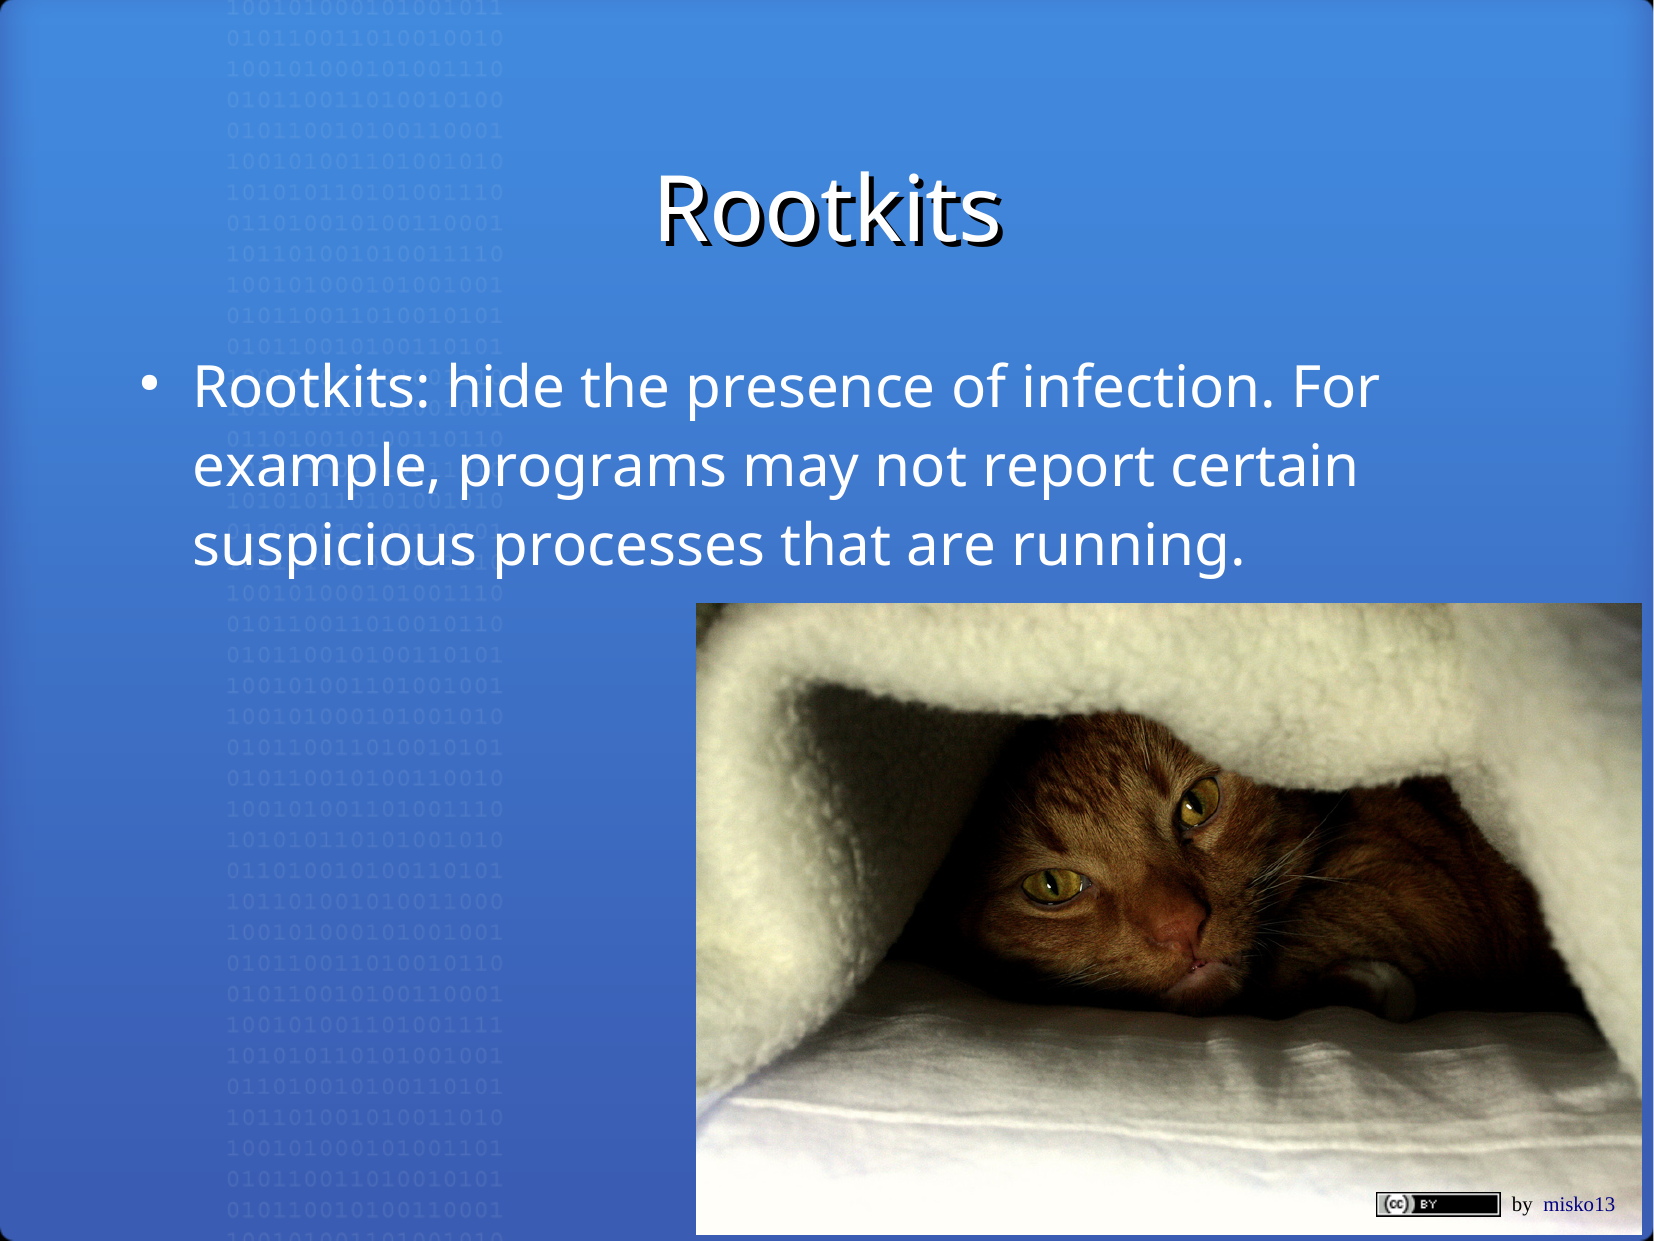

# Rootkits
Rootkits: hide the presence of infection. For example, programs may not report certain suspicious processes that are running.
by  misko13